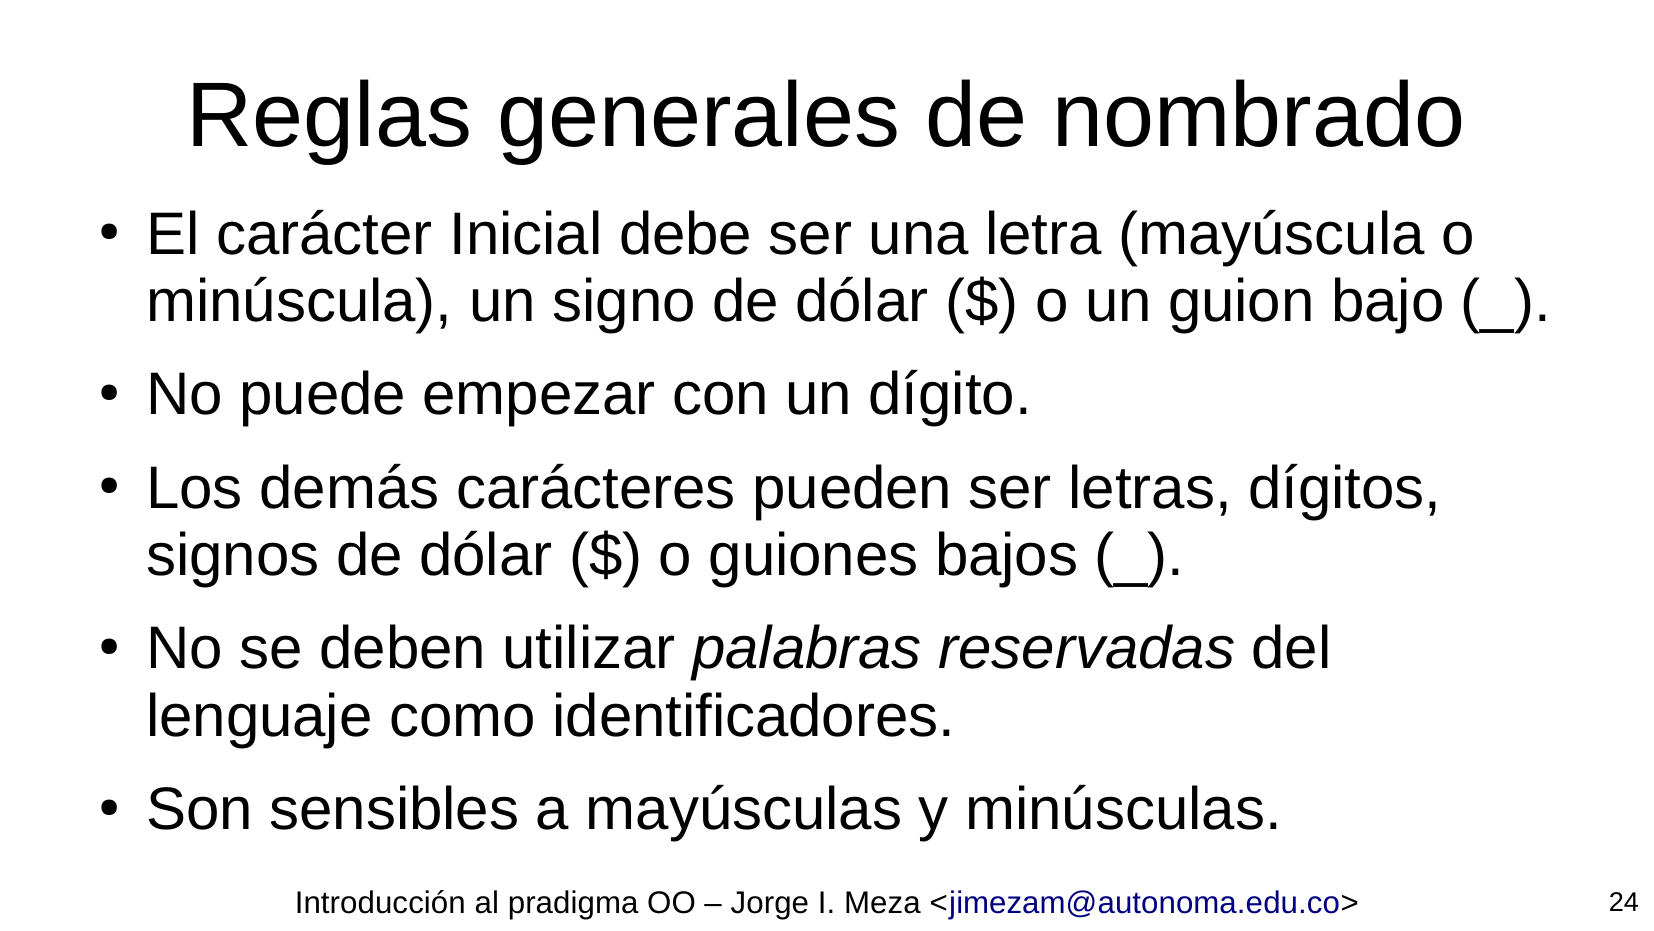

# Reglas generales de nombrado
El carácter Inicial debe ser una letra (mayúscula o minúscula), un signo de dólar ($) o un guion bajo (_).
No puede empezar con un dígito.
Los demás carácteres pueden ser letras, dígitos, signos de dólar ($) o guiones bajos (_).
No se deben utilizar palabras reservadas del lenguaje como identificadores.
Son sensibles a mayúsculas y minúsculas.